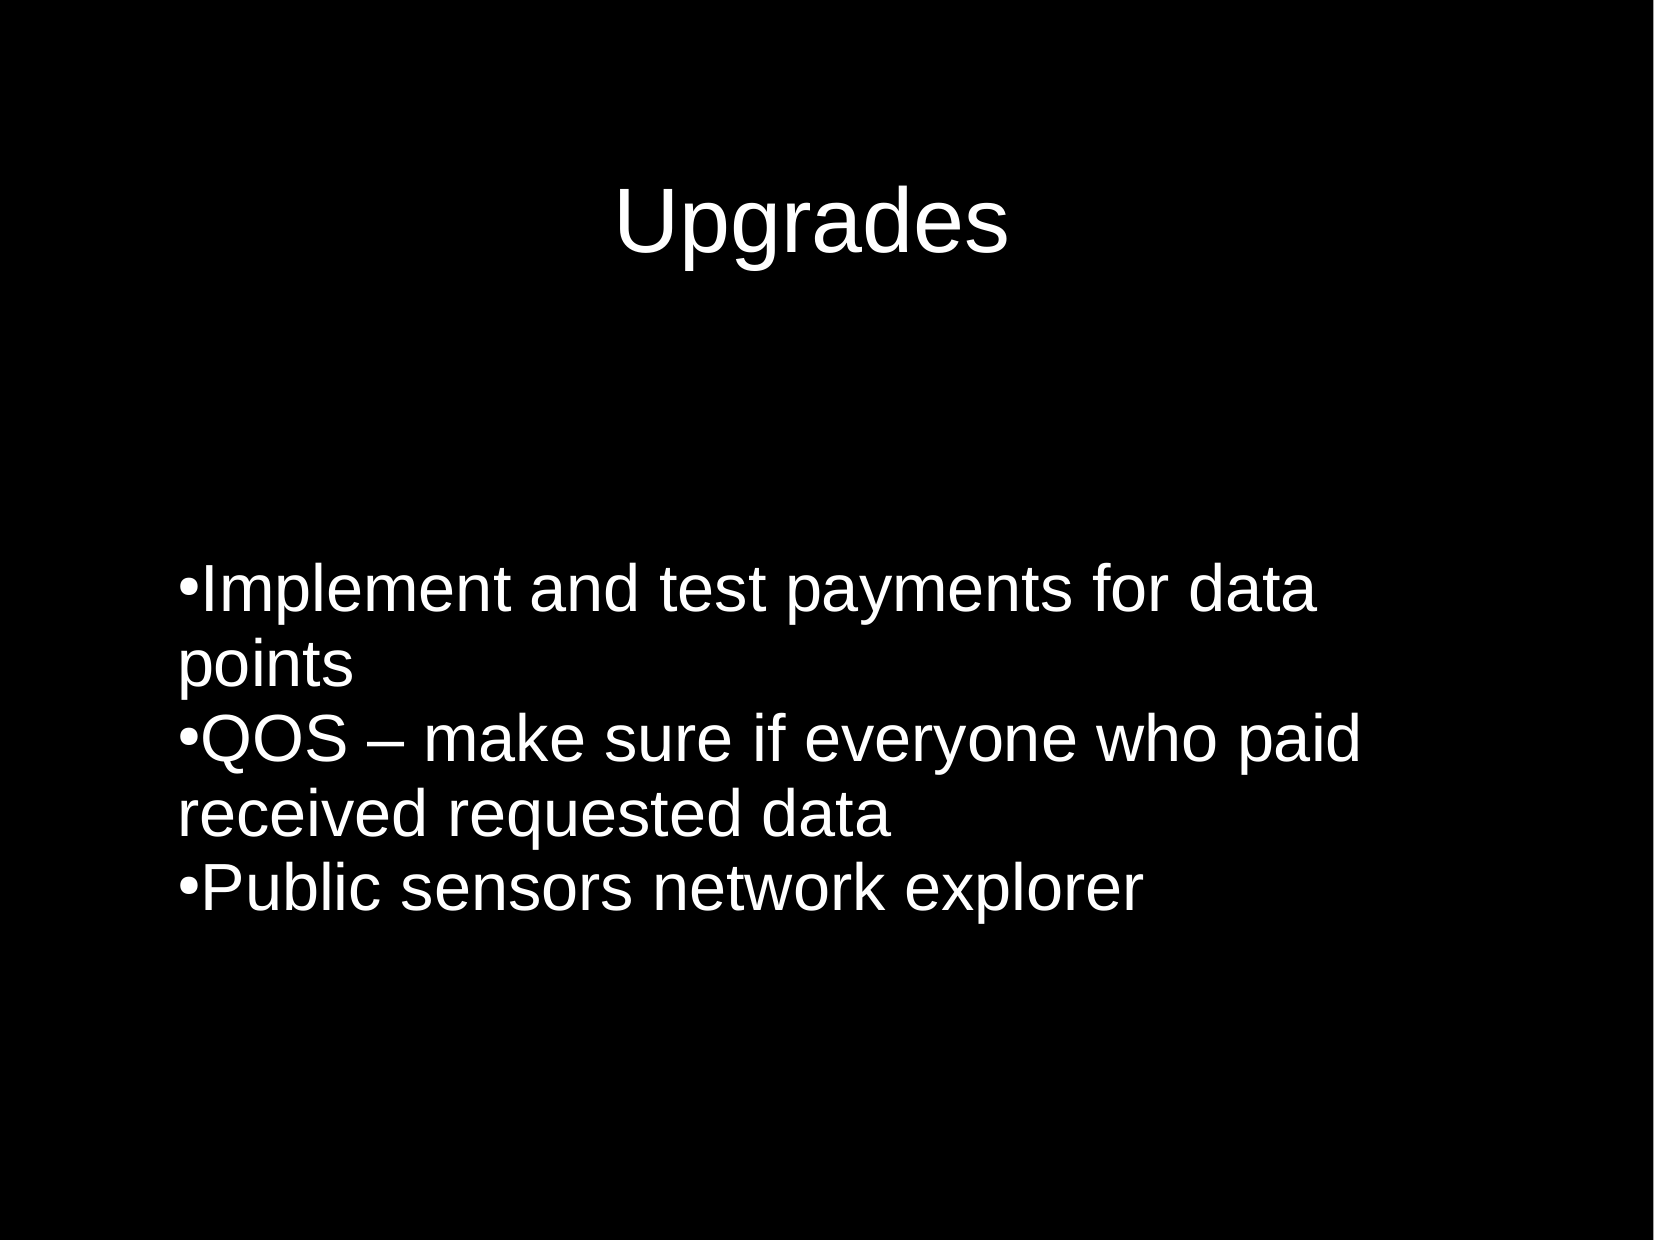

# Upgrades
Implement and test payments for data points
QOS – make sure if everyone who paid received requested data
Public sensors network explorer